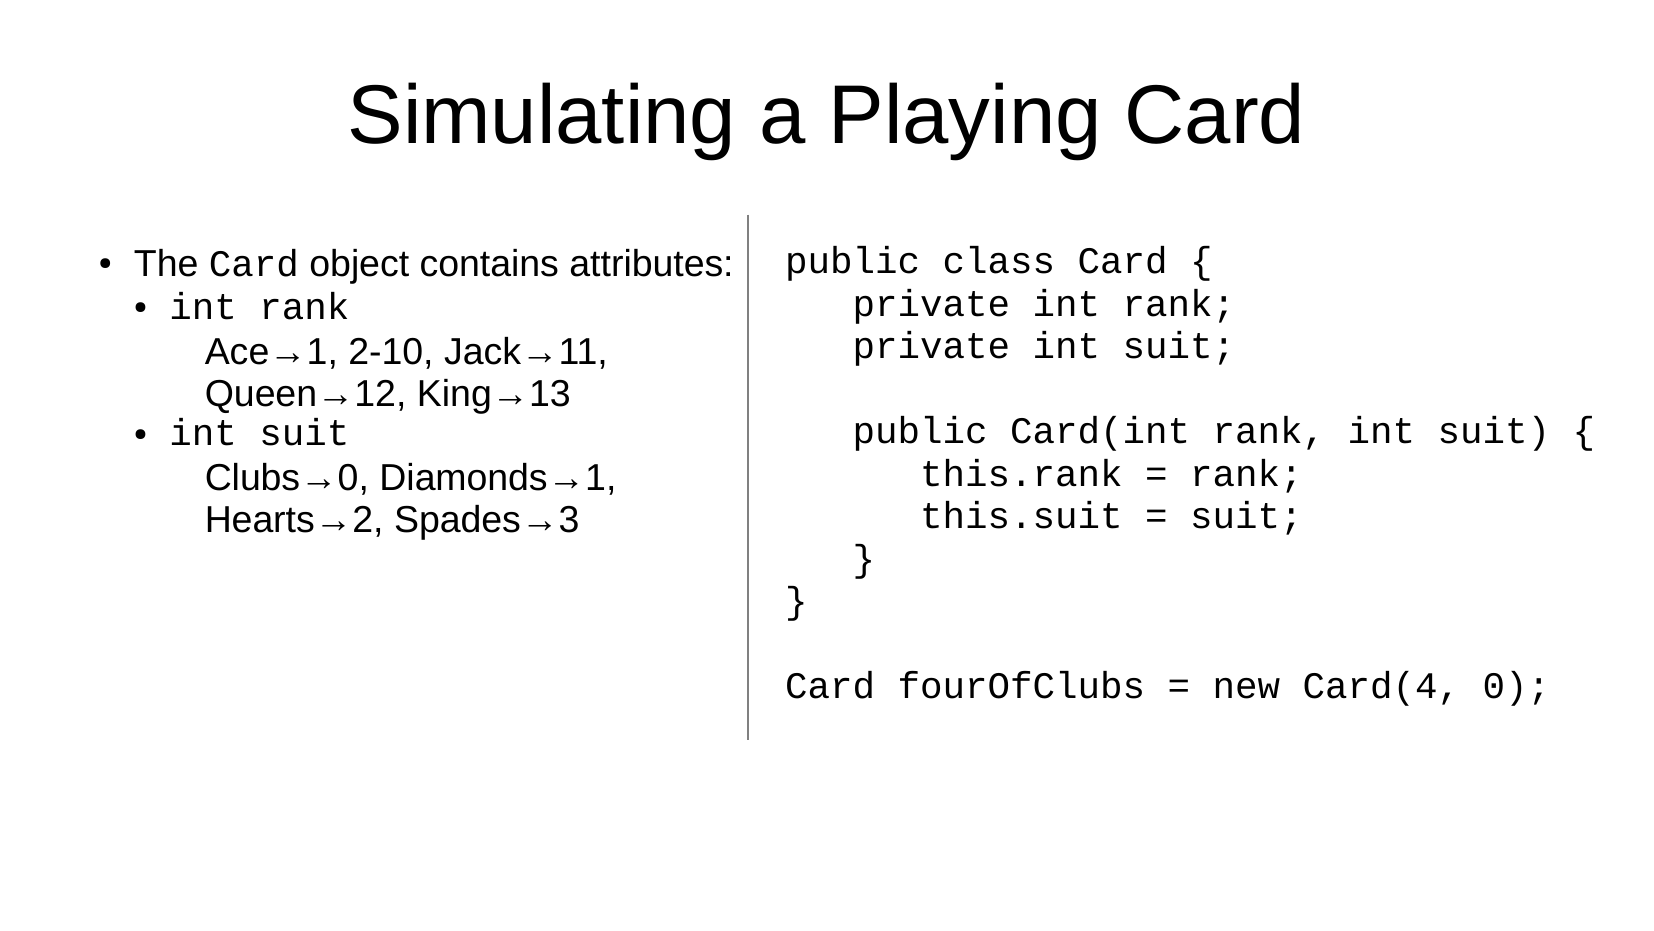

# Simulating a Playing Card
The Card object contains attributes:
int rank
Ace→1, 2-10, Jack→11,
Queen→12, King→13
int suit
Clubs→0, Diamonds→1,
Hearts→2, Spades→3
public class Card {
 private int rank;
 private int suit;
 public Card(int rank, int suit) {
 this.rank = rank;
 this.suit = suit;
 }
}
Card fourOfClubs = new Card(4, 0);